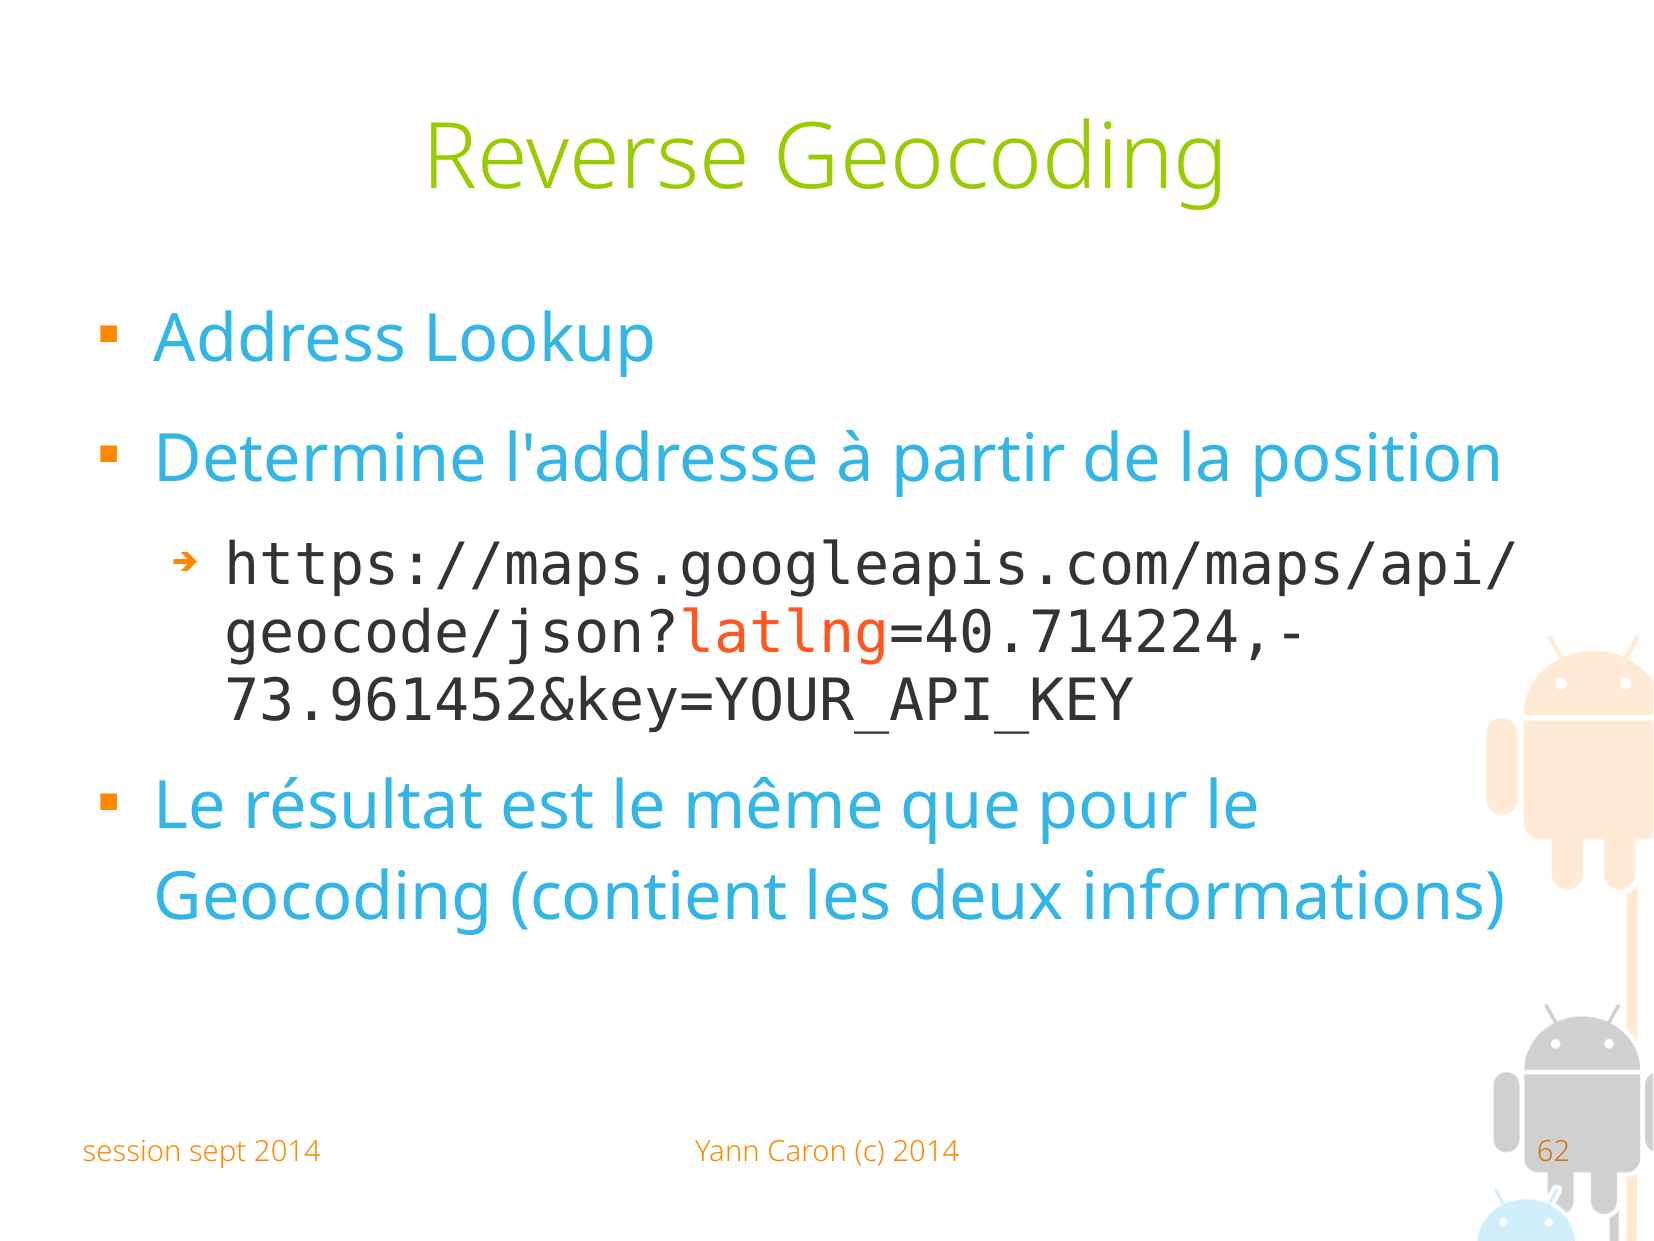

# Reverse Geocoding
Address Lookup
Determine l'addresse à partir de la position
https://maps.googleapis.com/maps/api/geocode/json?latlng=40.714224,-73.961452&key=YOUR_API_KEY
Le résultat est le même que pour le Geocoding (contient les deux informations)
session sept 2014
Yann Caron (c) 2014
62